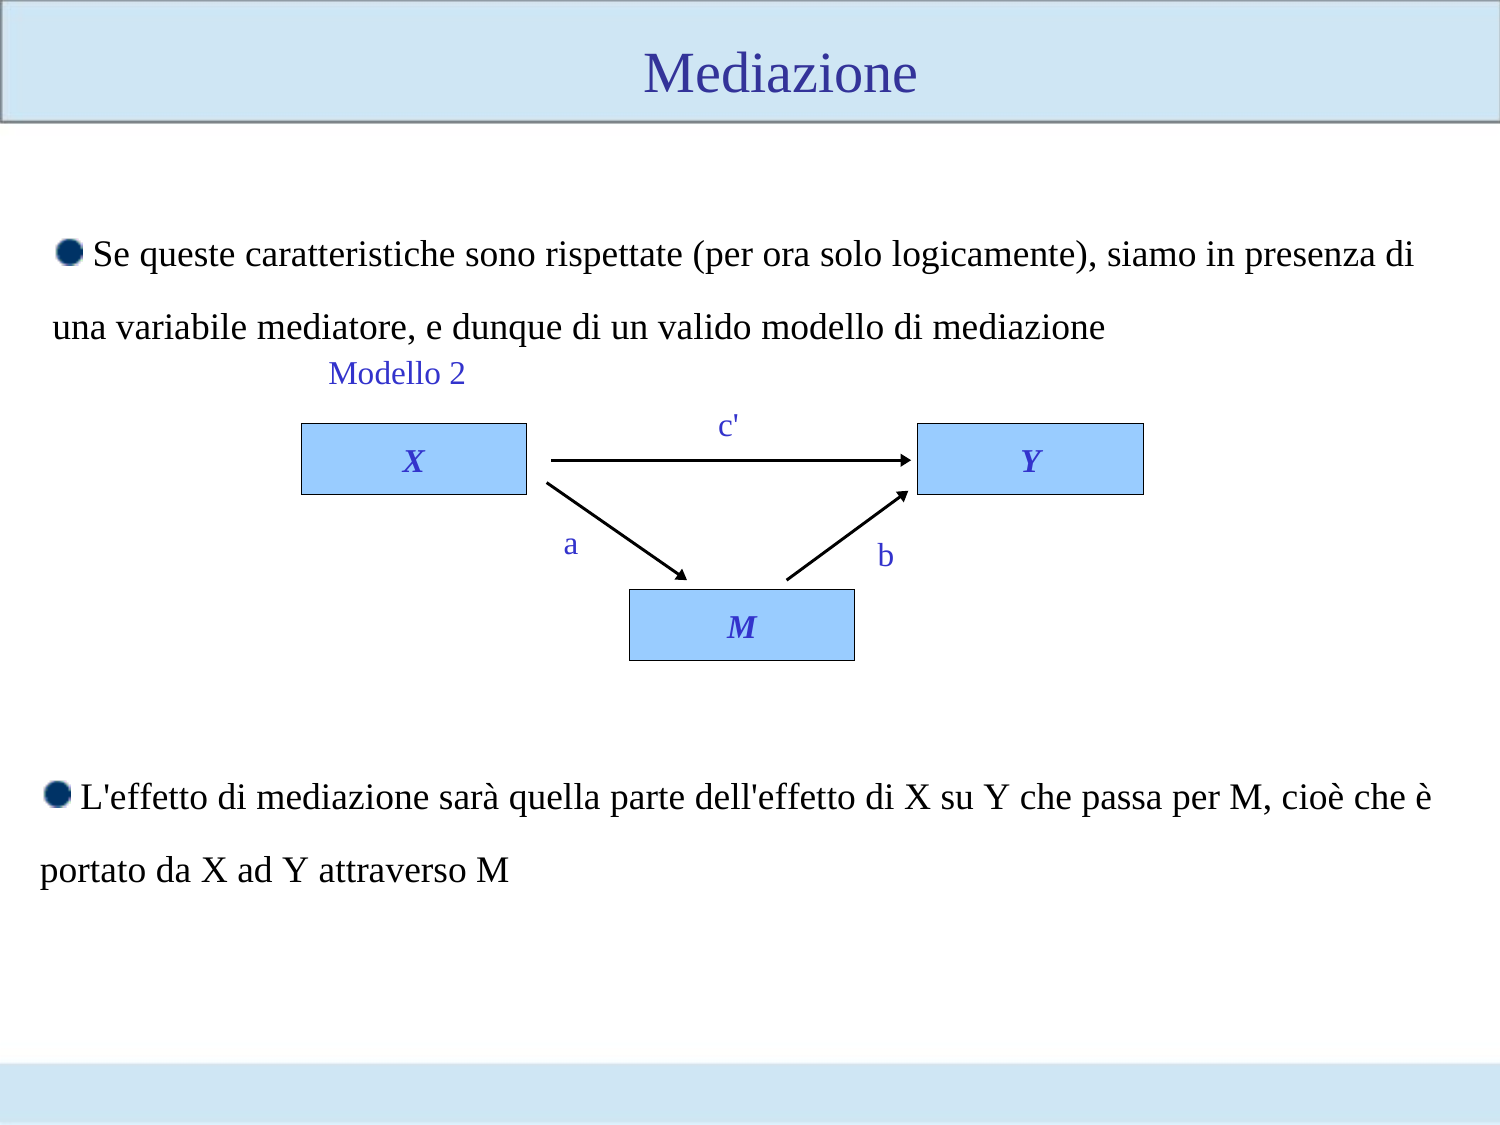

# Mediazione
 Se queste caratteristiche sono rispettate (per ora solo logicamente), siamo in presenza di una variabile mediatore, e dunque di un valido modello di mediazione
Modello 2
c'
X
Y
a
b
M
 L'effetto di mediazione sarà quella parte dell'effetto di X su Y che passa per M, cioè che è portato da X ad Y attraverso M